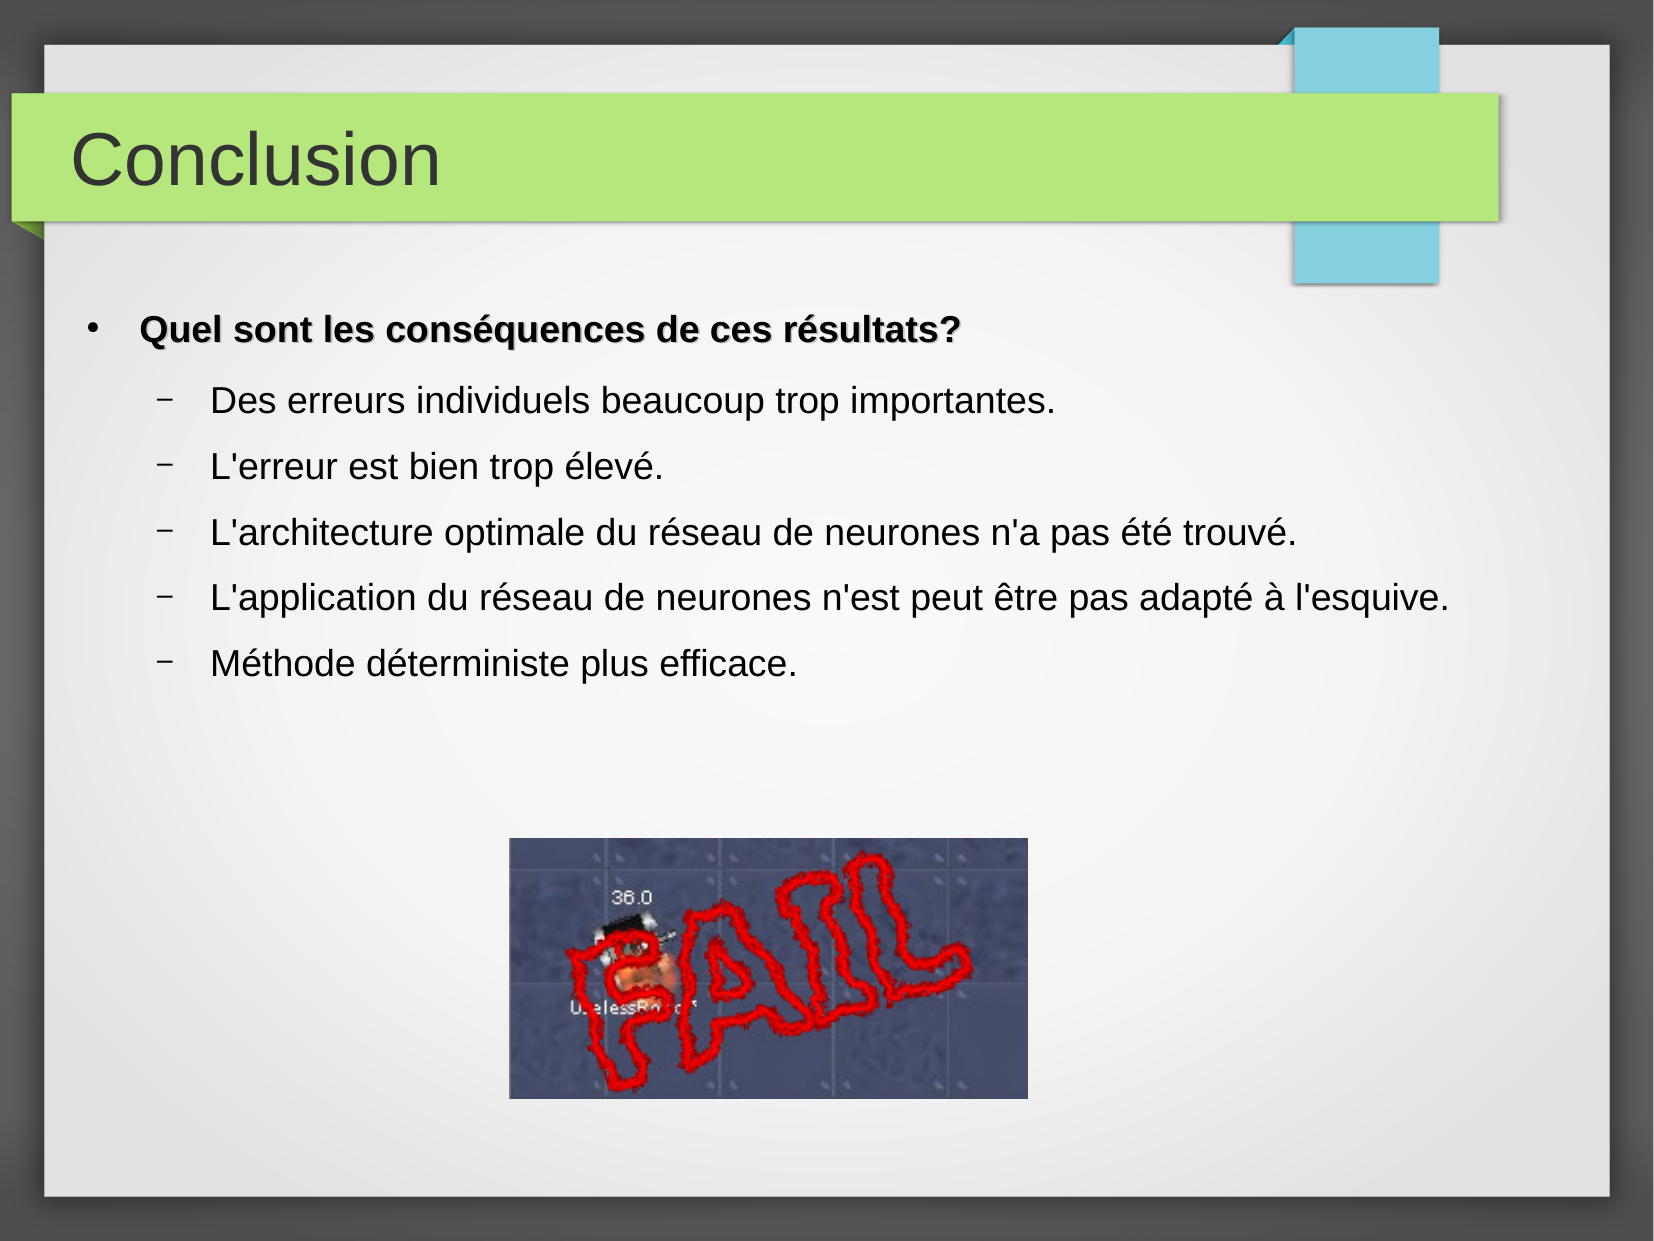

# Conclusion
Quel sont les conséquences de ces résultats?
Des erreurs individuels beaucoup trop importantes.
L'erreur est bien trop élevé.
L'architecture optimale du réseau de neurones n'a pas été trouvé.
L'application du réseau de neurones n'est peut être pas adapté à l'esquive.
Méthode déterministe plus efficace.